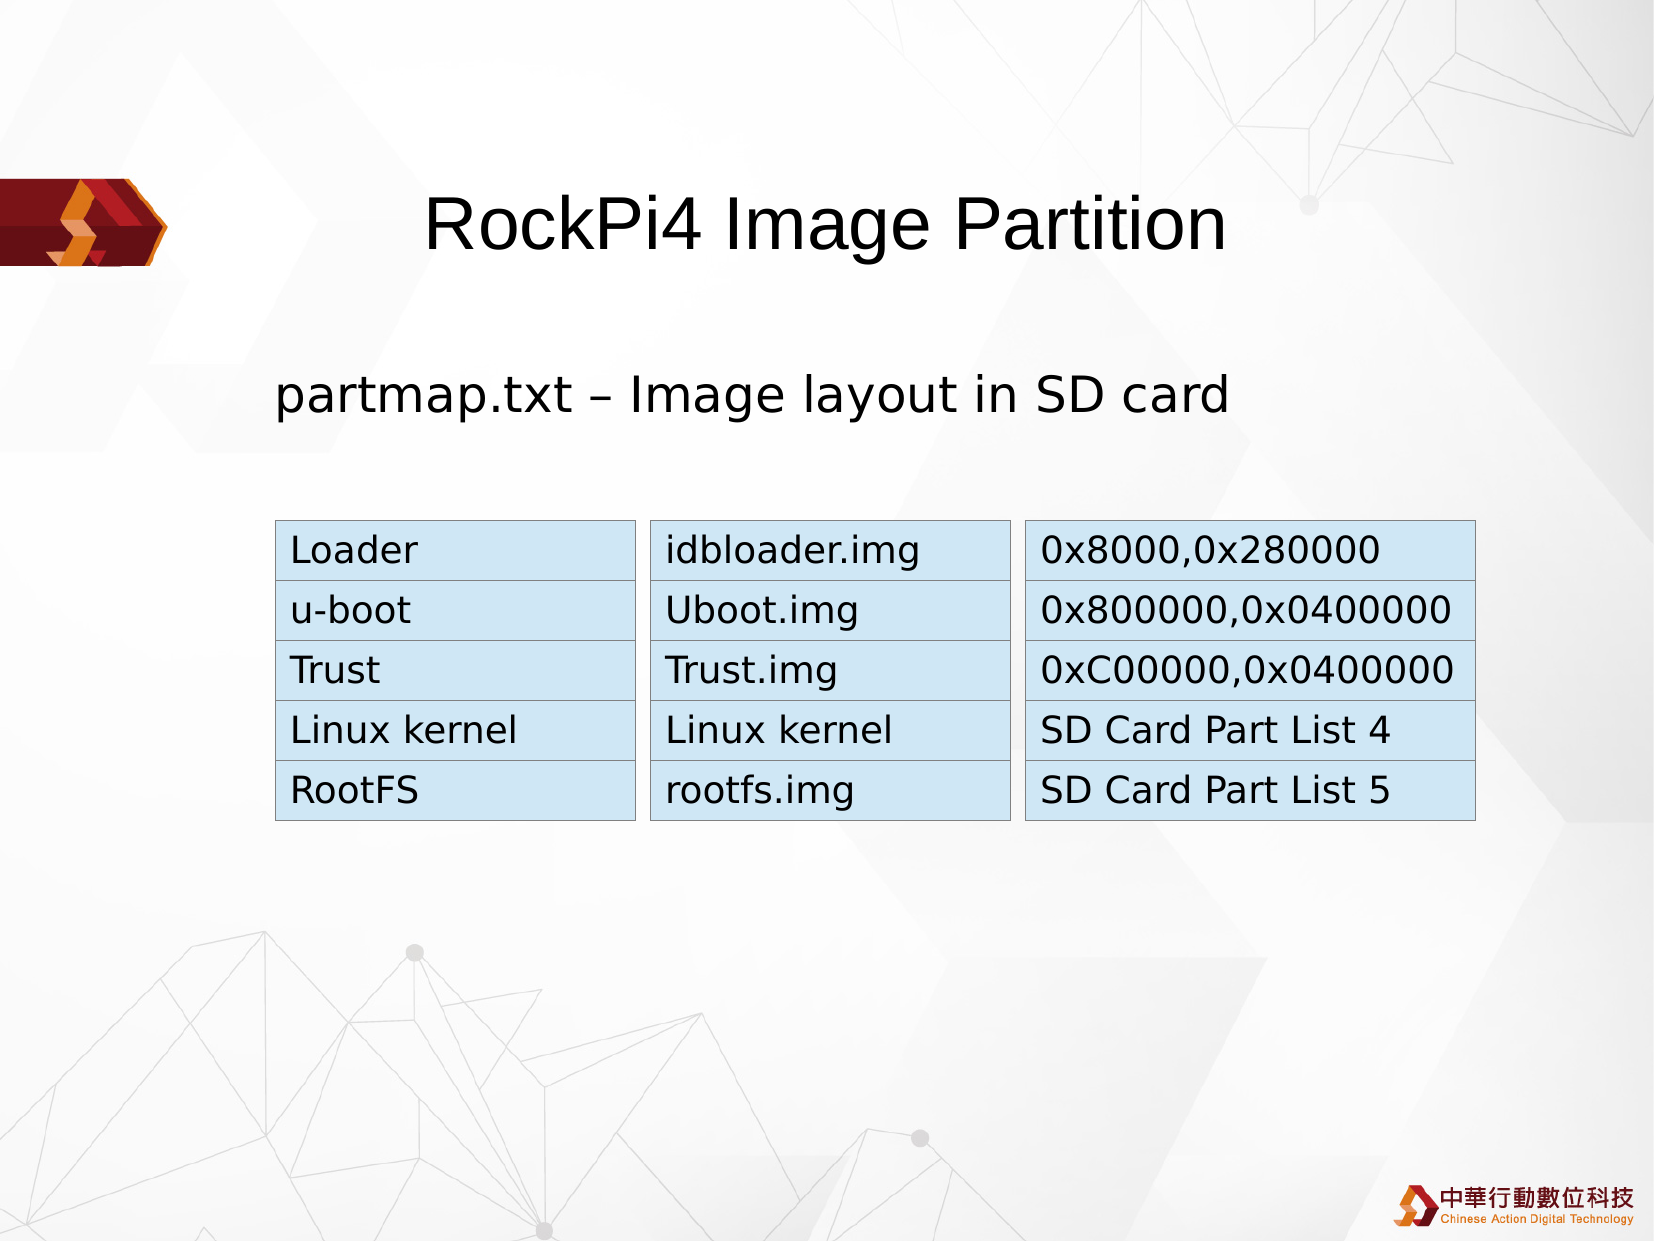

# RockPi4 Image Partition
partmap.txt – Image layout in SD card
Loader
idbloader.img
0x8000,0x280000
u-boot
Uboot.img
0x800000,0x0400000
Trust
Trust.img
0xC00000,0x0400000
Linux kernel
Linux kernel
SD Card Part List 4
RootFS
rootfs.img
SD Card Part List 5